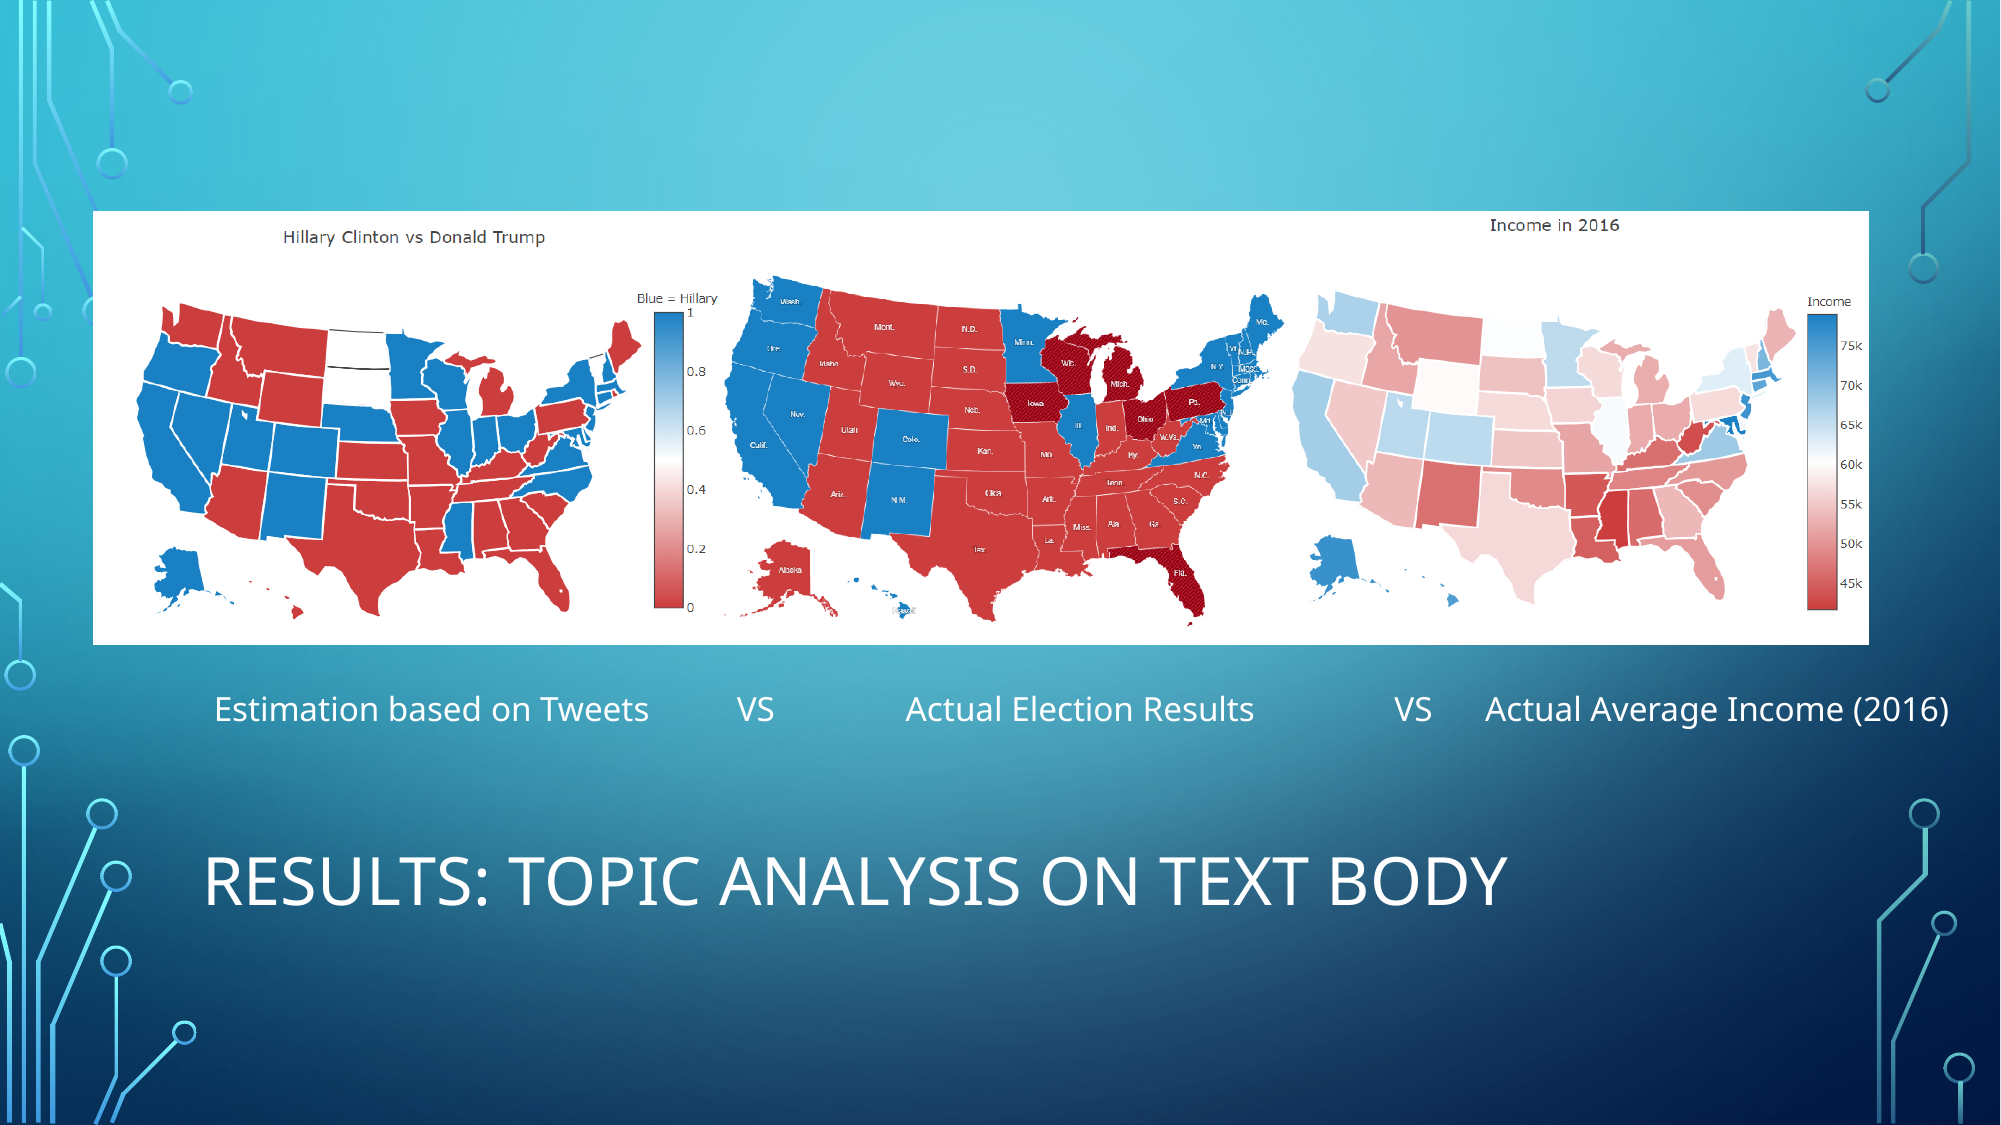

Estimation based on Tweets VS Actual Election Results VS Actual Average Income (2016)
# Results: TOPIC analysis on text body